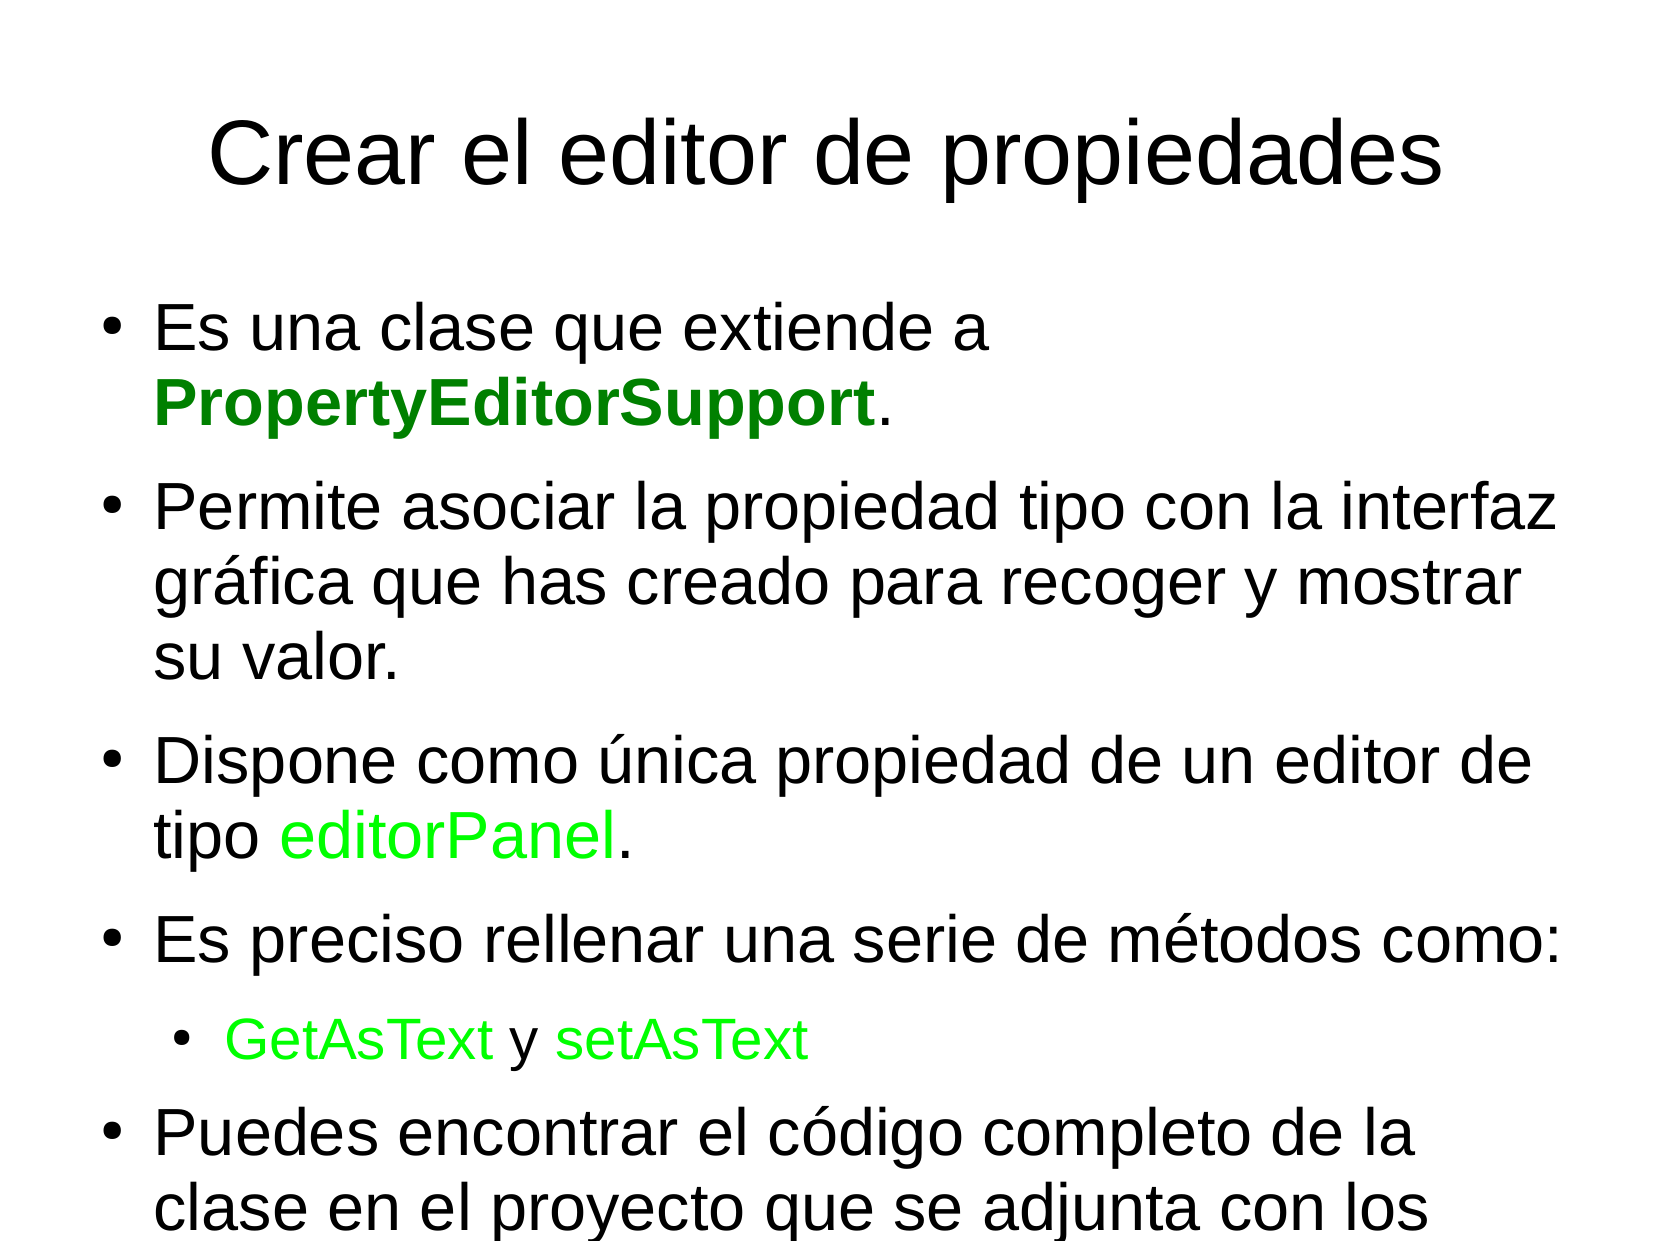

# Crear el editor de propiedades
Es una clase que extiende a PropertyEditorSupport.
Permite asociar la propiedad tipo con la interfaz gráfica que has creado para recoger y mostrar su valor.
Dispone como única propiedad de un editor de tipo editorPanel.
Es preciso rellenar una serie de métodos como:
GetAsText y setAsText
Puedes encontrar el código completo de la clase en el proyecto que se adjunta con los contenidos.